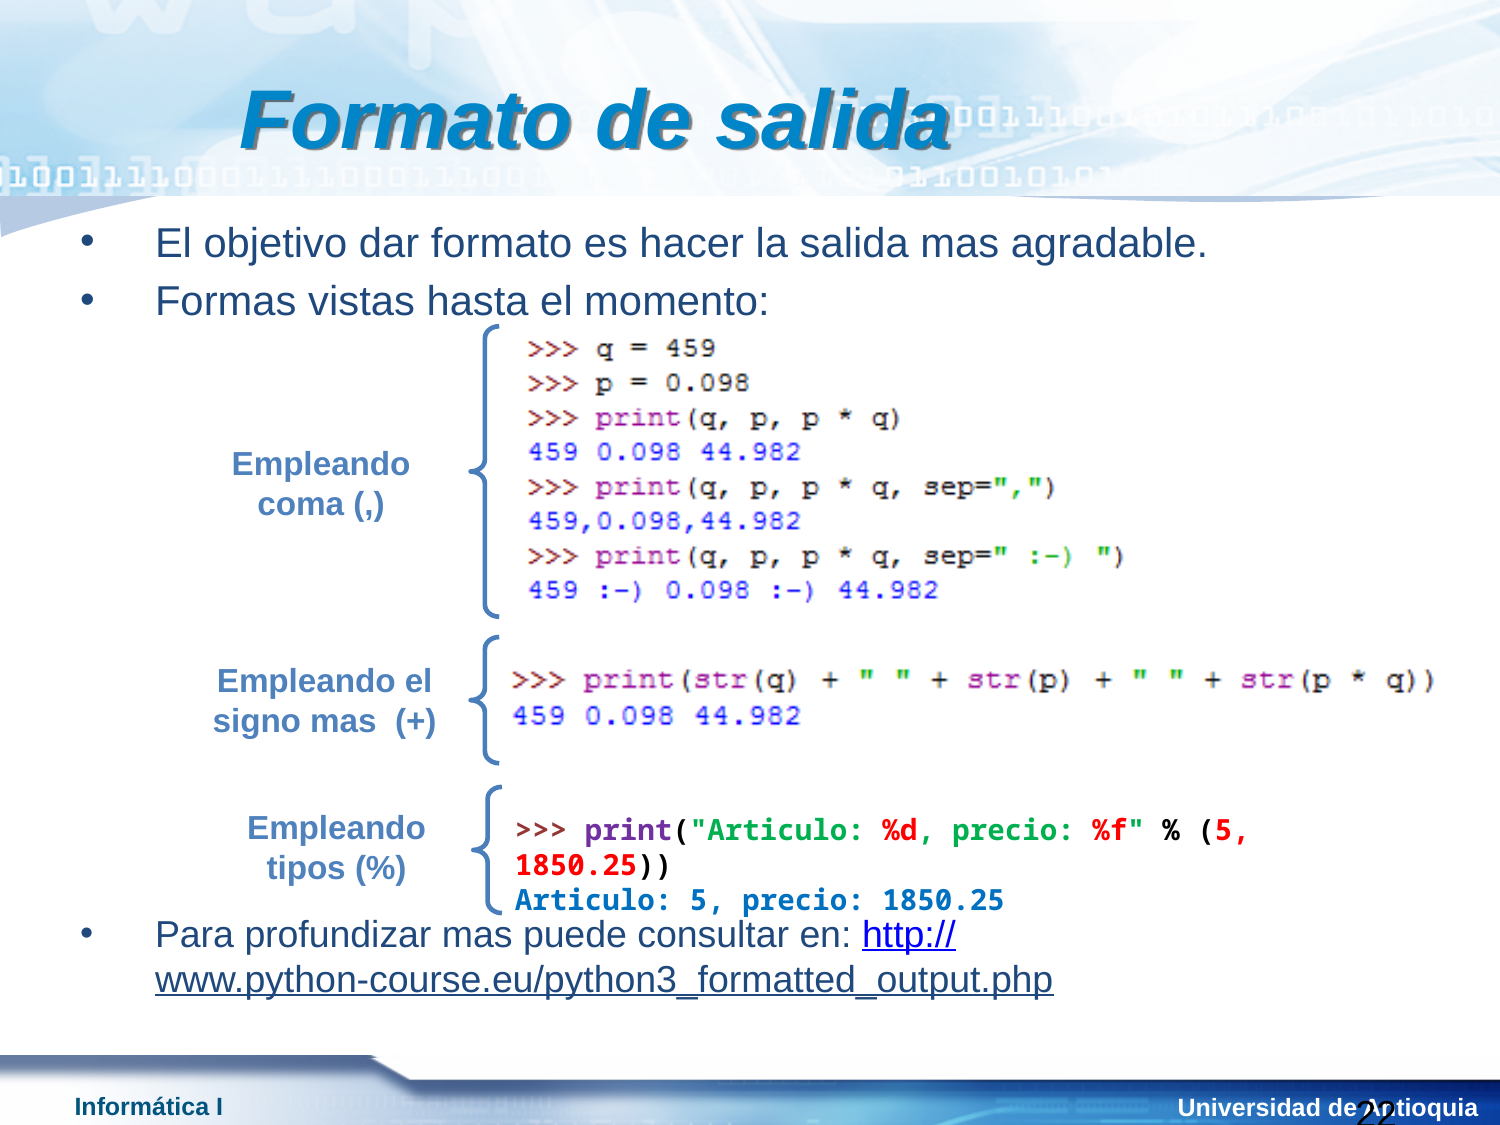

# Formato de salida
El objetivo dar formato es hacer la salida mas agradable.
Formas vistas hasta el momento:
Para profundizar mas puede consultar en: http://www.python-course.eu/python3_formatted_output.php
Empleando coma (,)
Empleando el signo mas (+)
Empleando tipos (%)
>>> print("Articulo: %d, precio: %f" % (5, 1850.25))
Articulo: 5, precio: 1850.25